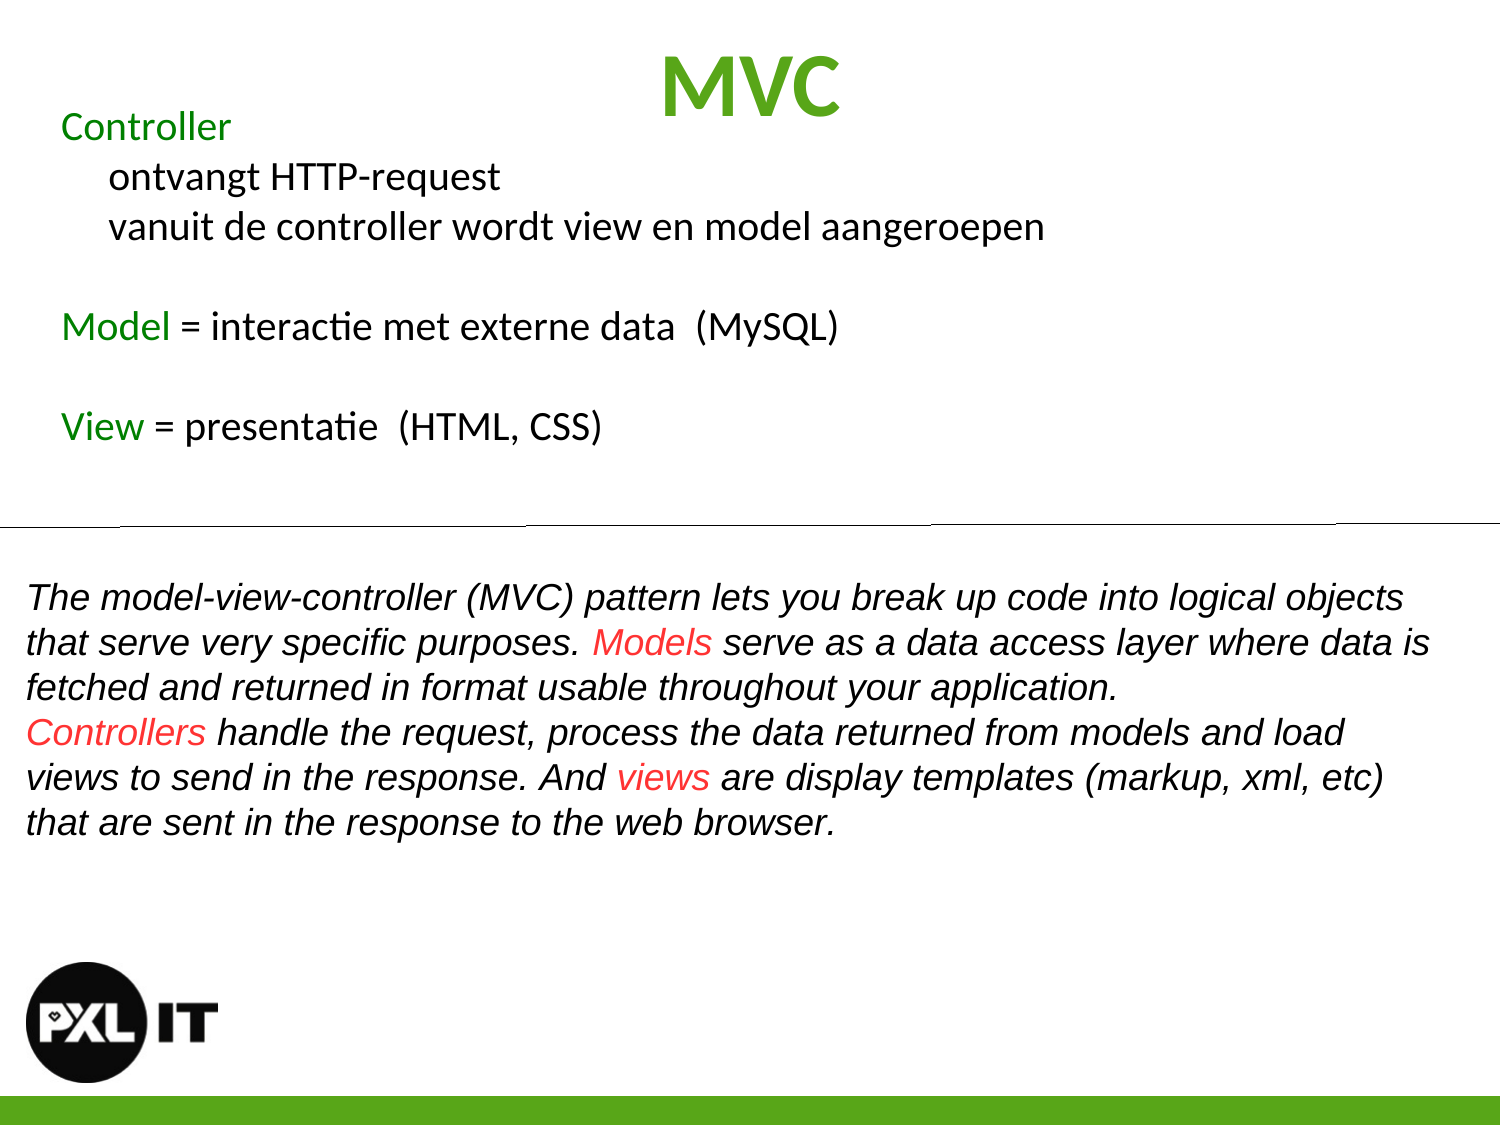

# MVC
Controller
 ontvangt HTTP-request
 vanuit de controller wordt view en model aangeroepen
Model = interactie met externe data (MySQL)
View = presentatie (HTML, CSS)
The model-view-controller (MVC) pattern lets you break up code into logical objects that serve very specific purposes. Models serve as a data access layer where data is fetched and returned in format usable throughout your application.
Controllers handle the request, process the data returned from models and load views to send in the response. And views are display templates (markup, xml, etc) that are sent in the response to the web browser.